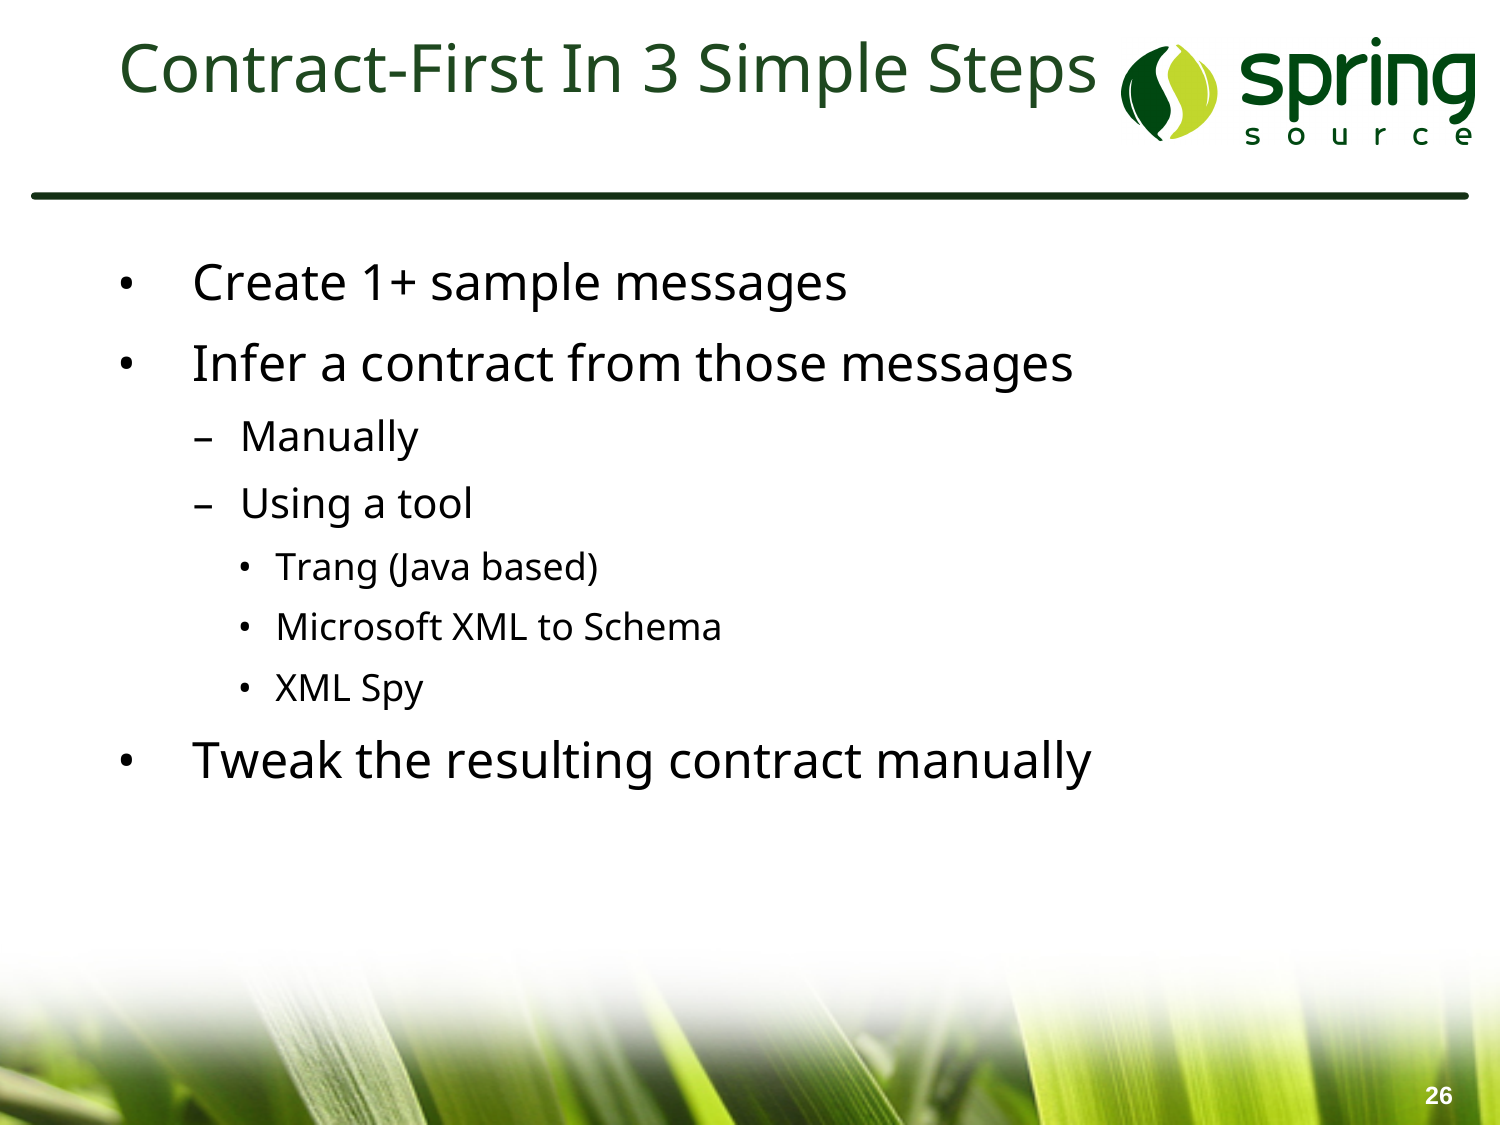

# Contract-First In 3 Simple Steps
Create 1+ sample messages
Infer a contract from those messages
Manually
Using a tool
Trang (Java based)
Microsoft XML to Schema
XML Spy
Tweak the resulting contract manually